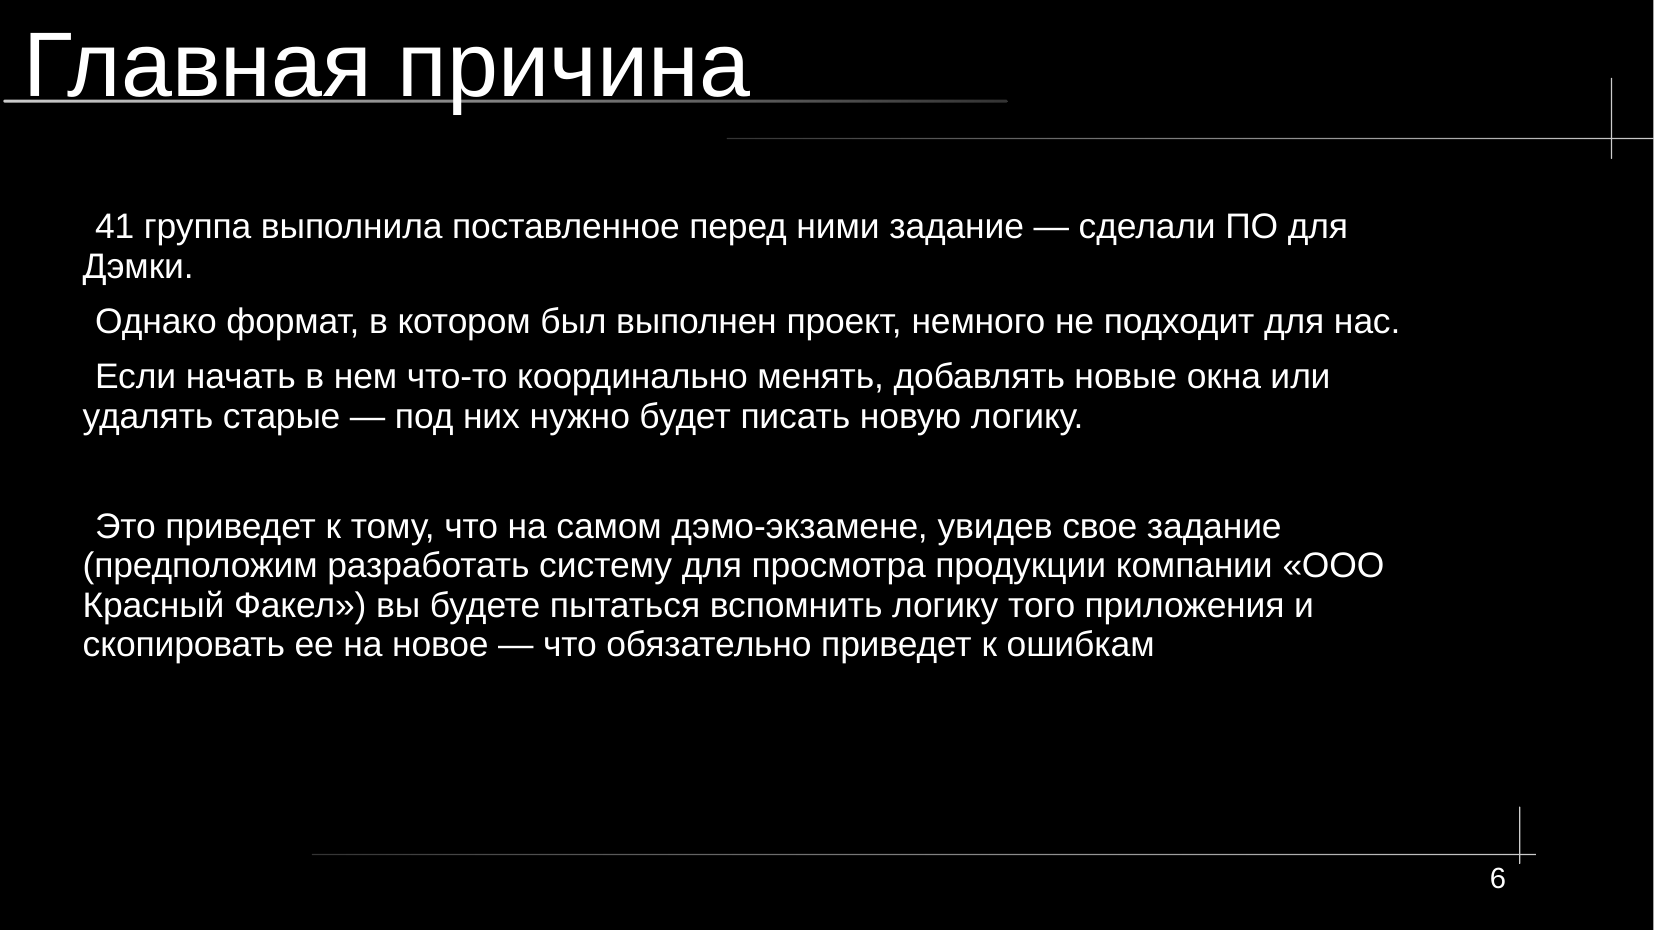

# Главная причина
41 группа выполнила поставленное перед ними задание — сделали ПО для Дэмки.
Однако формат, в котором был выполнен проект, немного не подходит для нас.
Если начать в нем что-то координально менять, добавлять новые окна или удалять старые — под них нужно будет писать новую логику.
Это приведет к тому, что на самом дэмо-экзамене, увидев свое задание (предположим разработать систему для просмотра продукции компании «ООО Красный Факел») вы будете пытаться вспомнить логику того приложения и скопировать ее на новое — что обязательно приведет к ошибкам
6